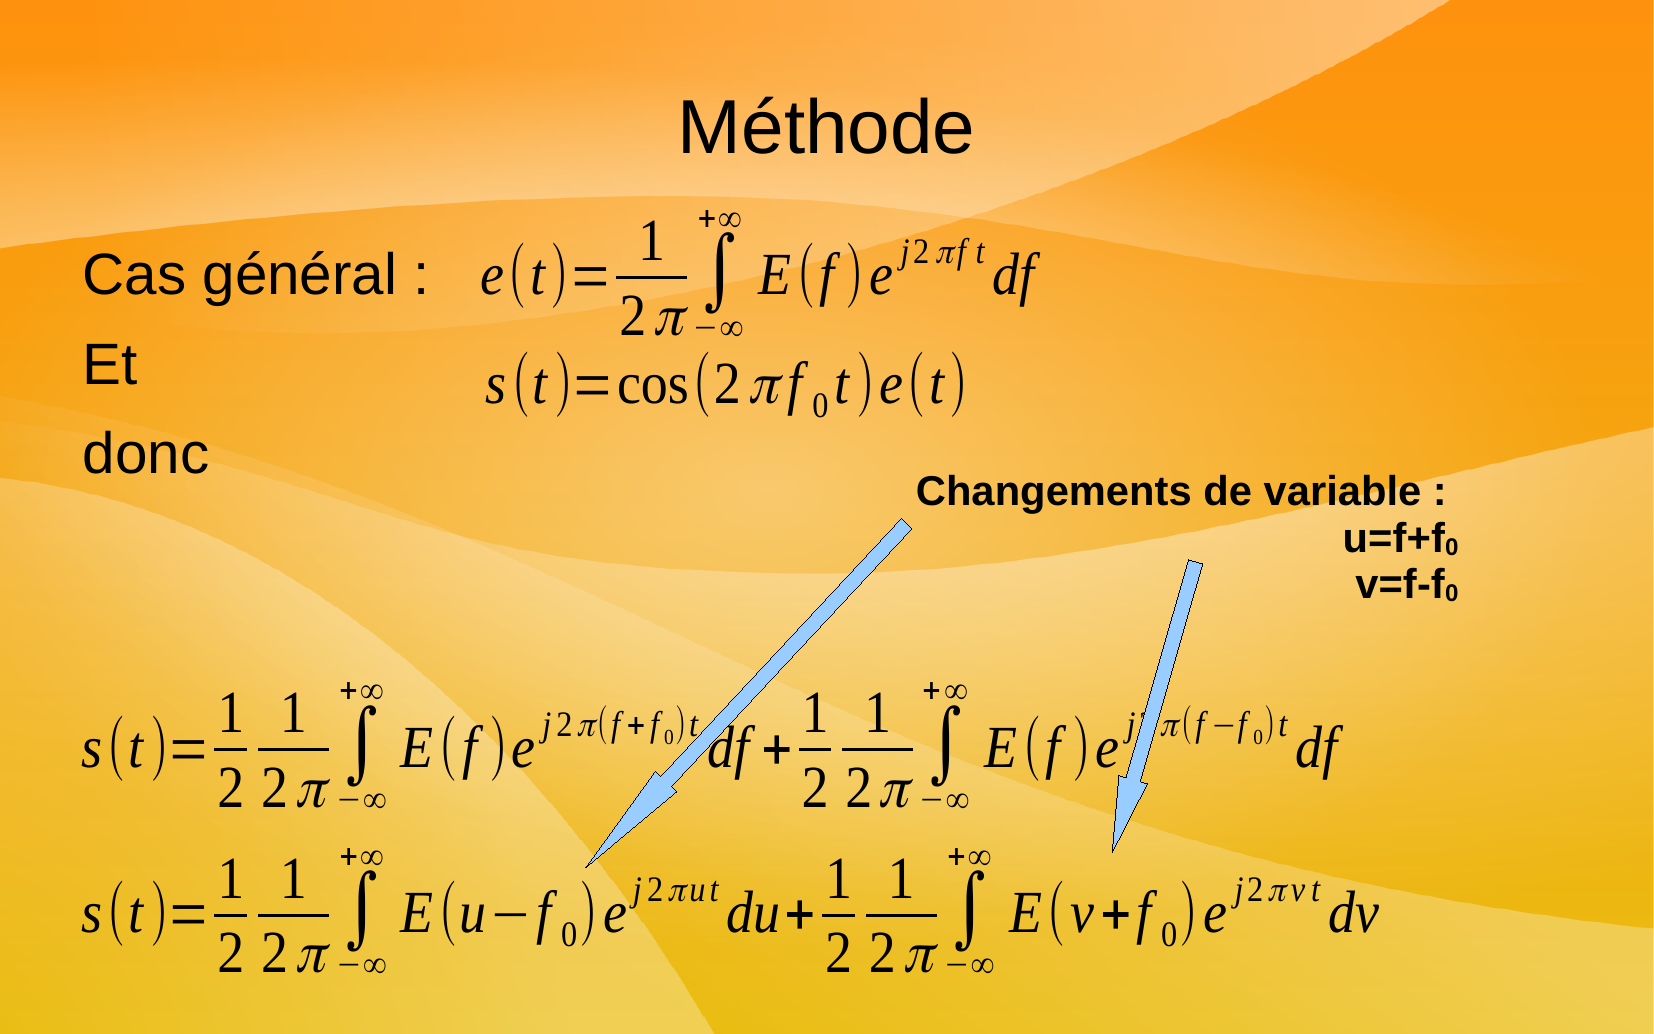

# Méthode
Cas général :
Et
donc
Changements de variable :
u=f+f0
 v=f-f0